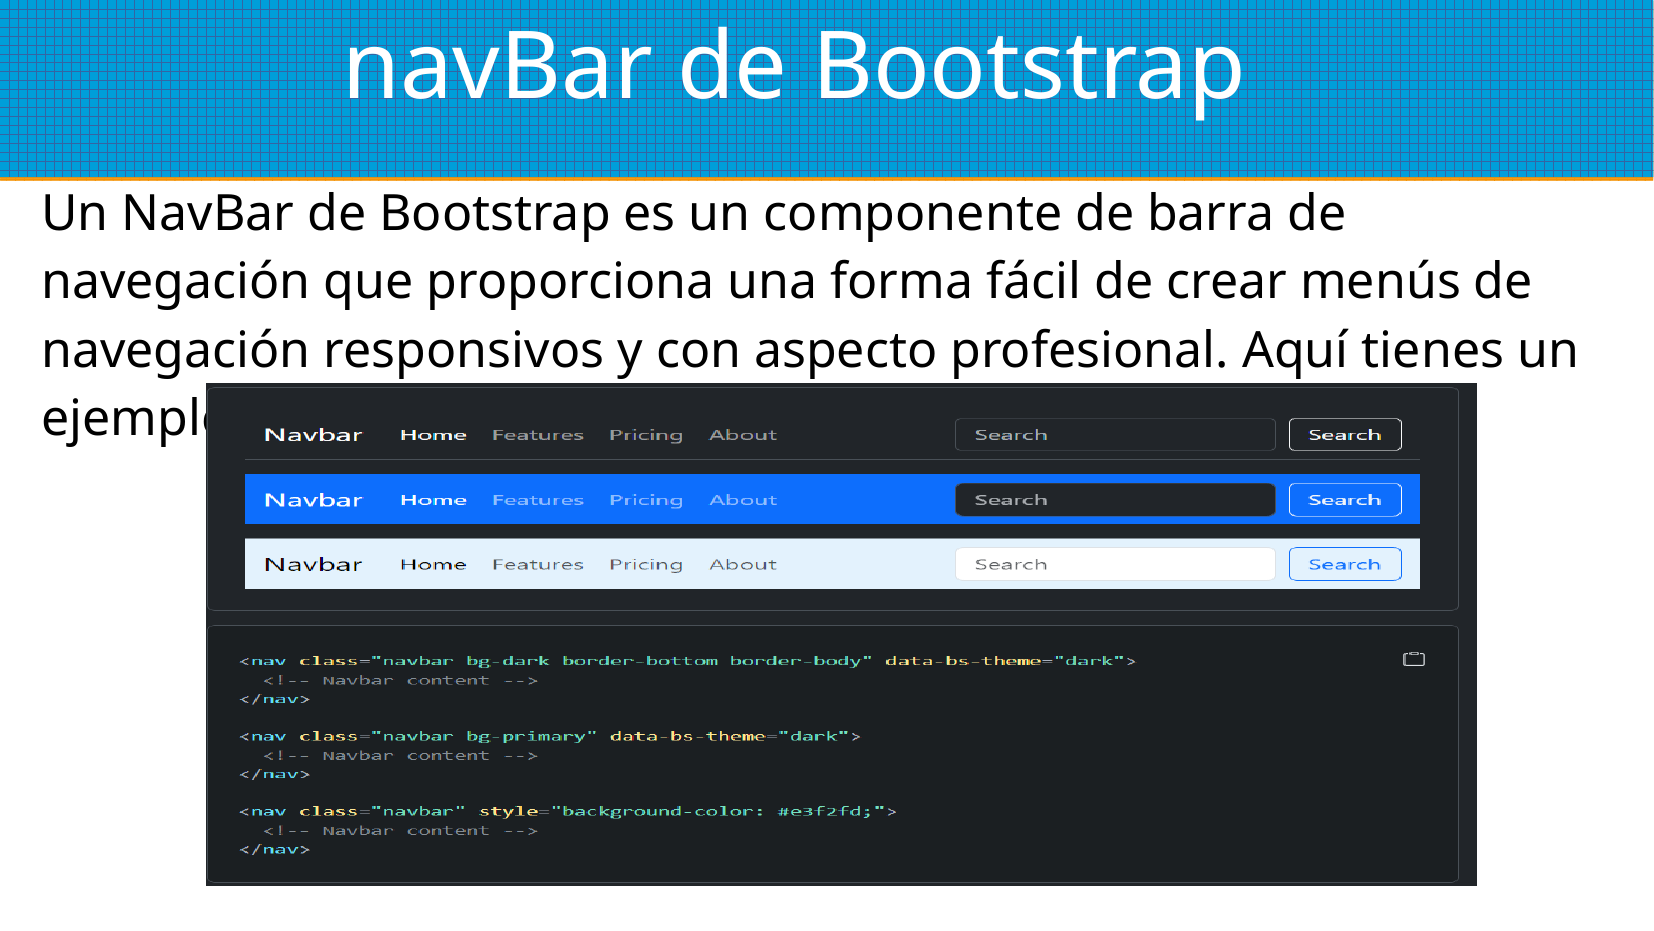

# navBar de Bootstrap
Un NavBar de Bootstrap es un componente de barra de navegación que proporciona una forma fácil de crear menús de navegación responsivos y con aspecto profesional. Aquí tienes un ejemplo básico: